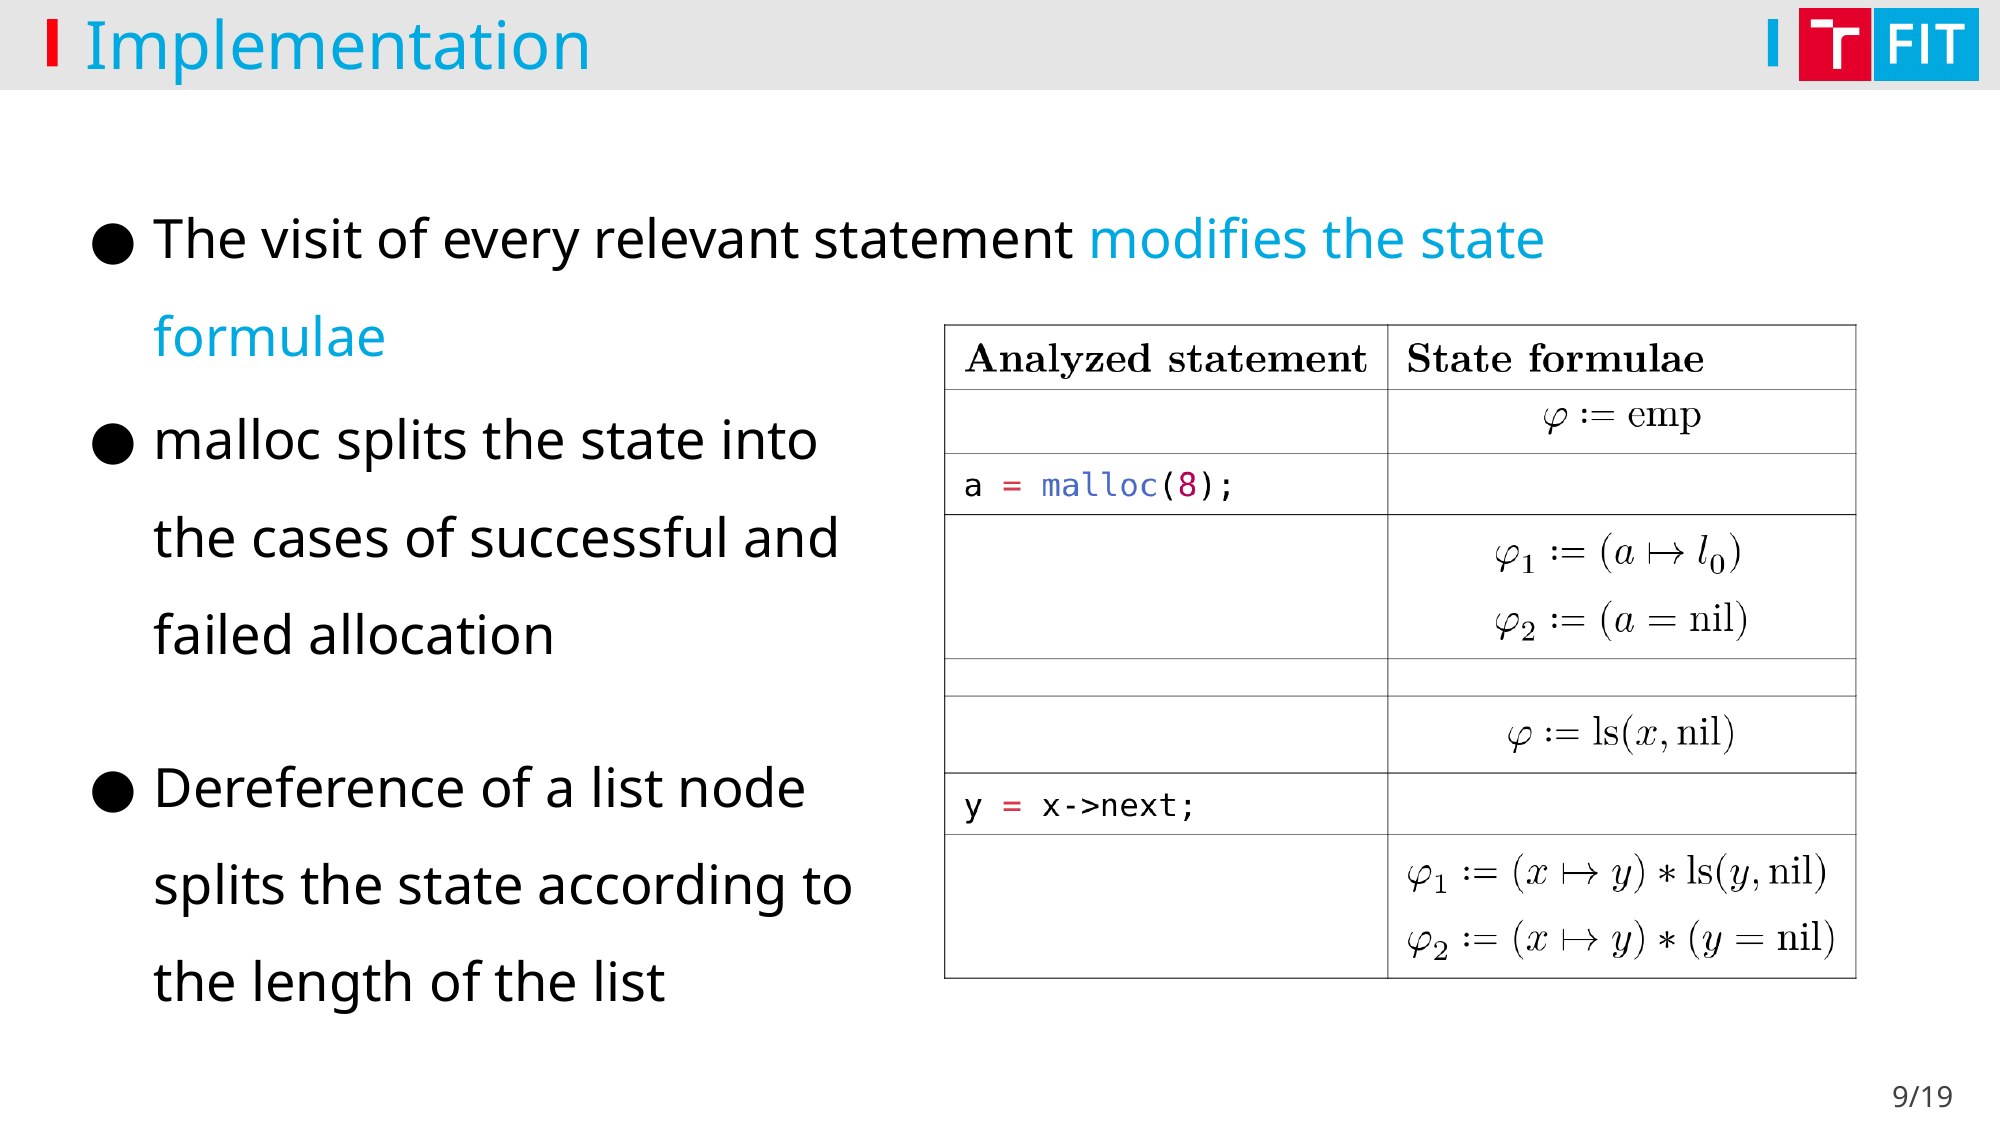

# Implementation
The visit of every relevant statement modifies the state formulae
malloc splits the state into the cases of successful and failed allocation
Dereference of a list node splits the state according to the length of the list